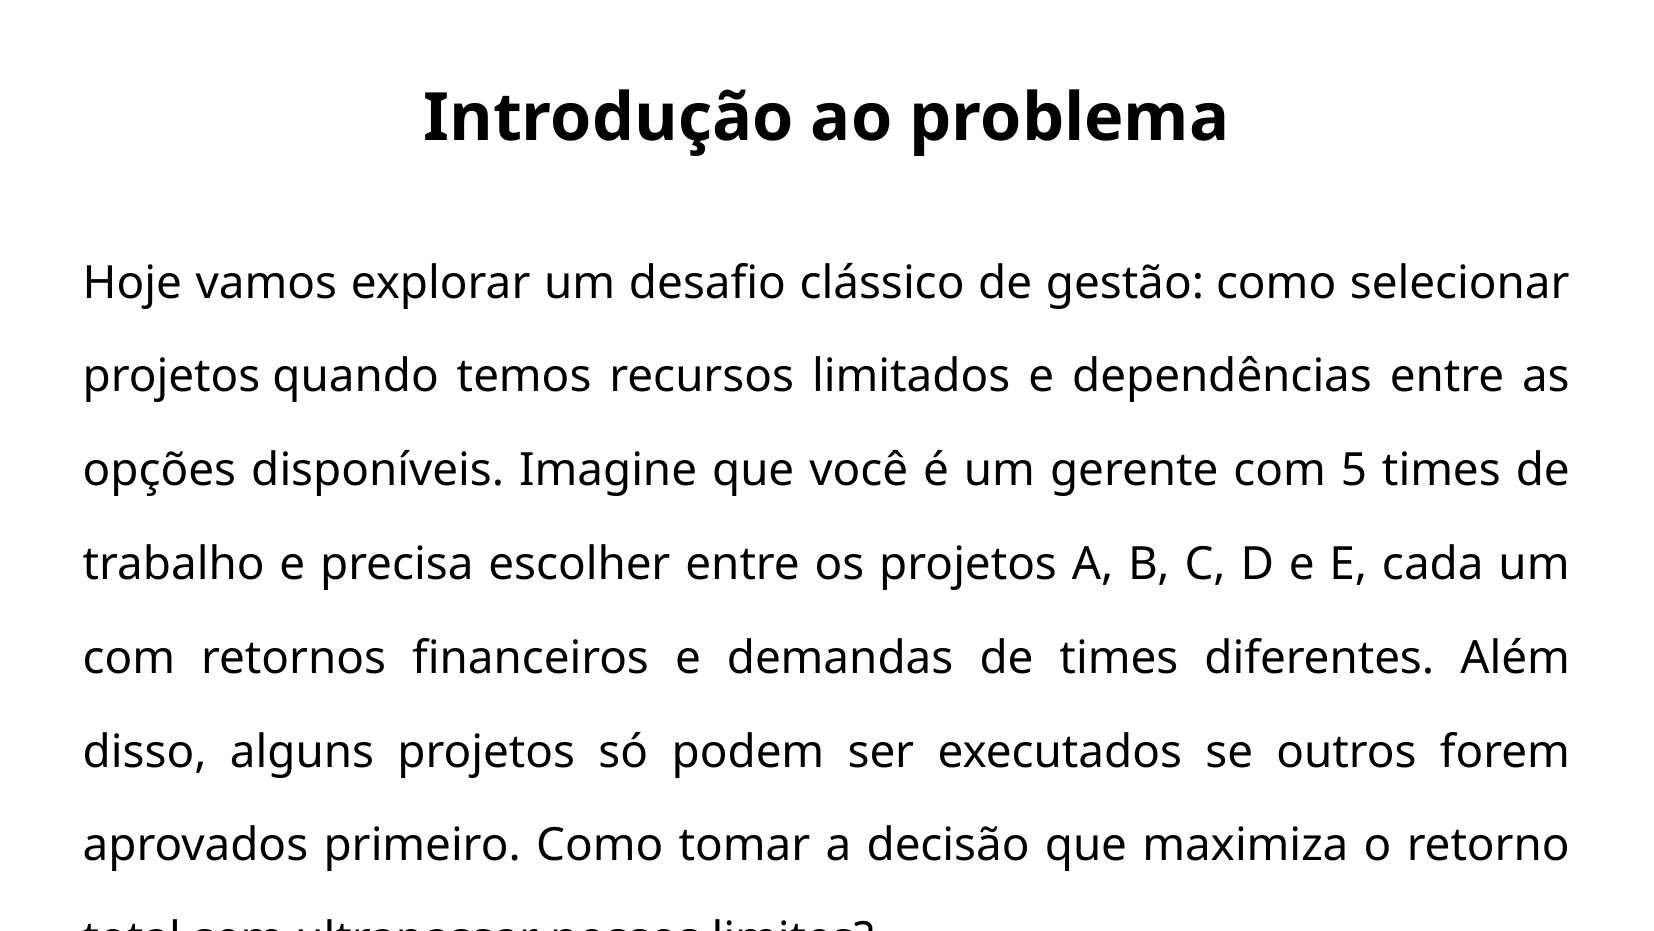

# Introdução ao problema
Hoje vamos explorar um desafio clássico de gestão: como selecionar projetos quando temos recursos limitados e dependências entre as opções disponíveis. Imagine que você é um gerente com 5 times de trabalho e precisa escolher entre os projetos A, B, C, D e E, cada um com retornos financeiros e demandas de times diferentes. Além disso, alguns projetos só podem ser executados se outros forem aprovados primeiro. Como tomar a decisão que maximiza o retorno total sem ultrapassar nossos limites?